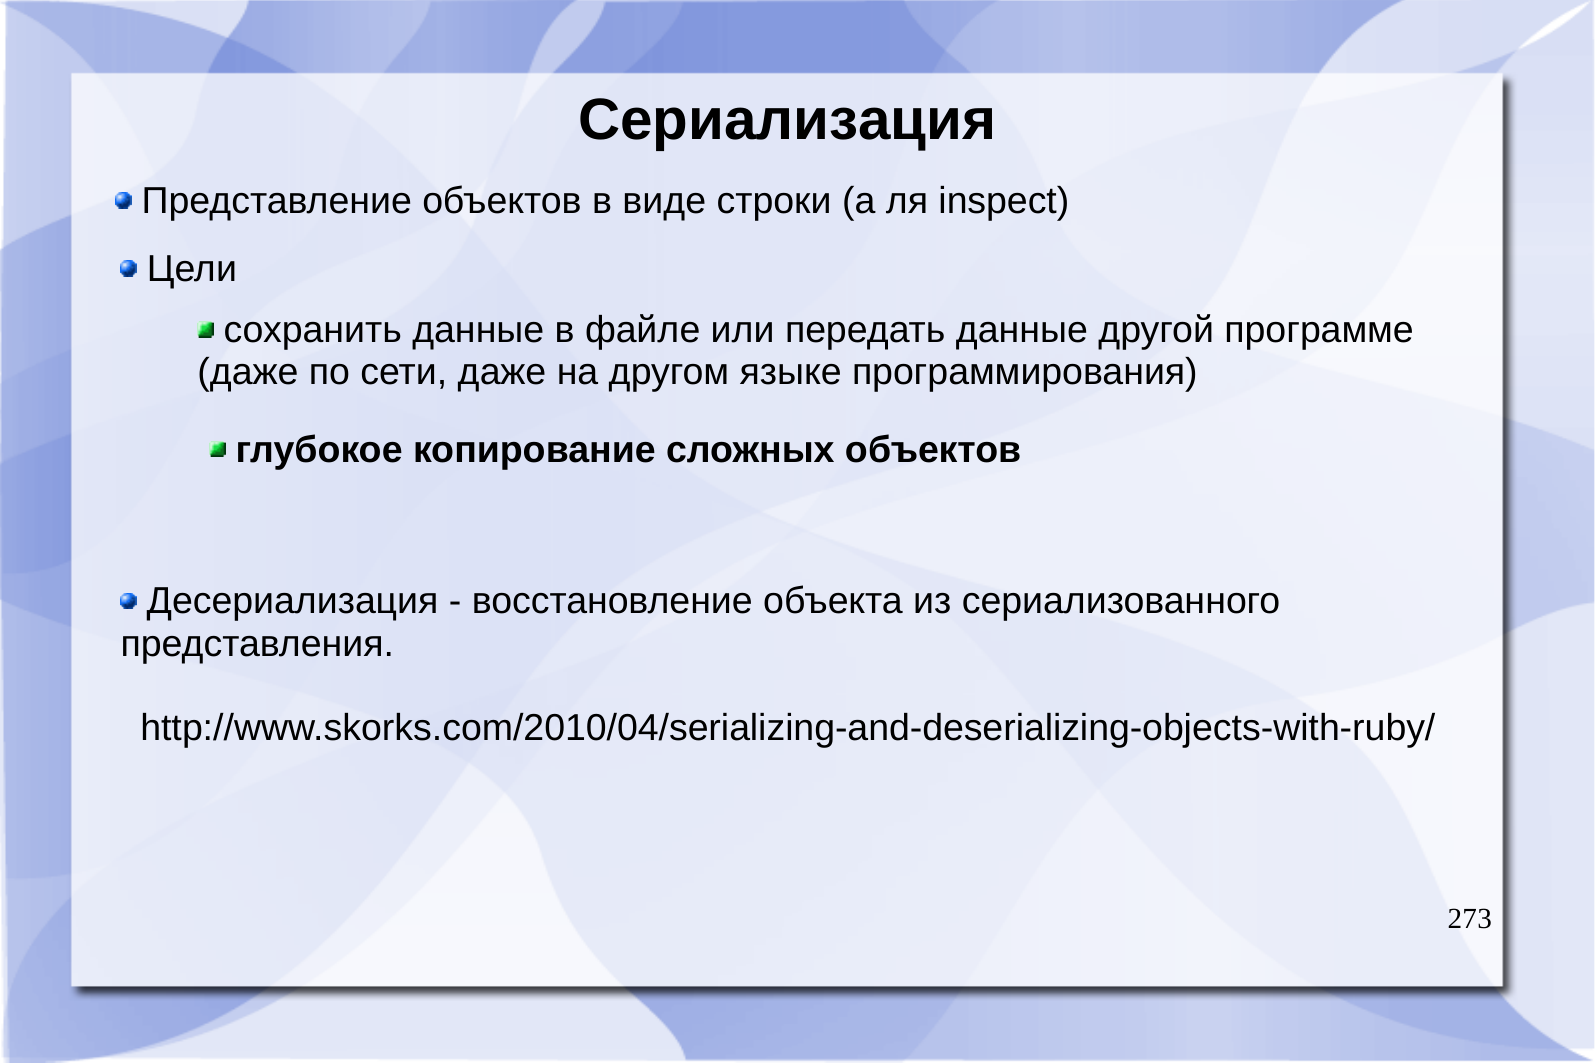

# Сериализация
 Представление объектов в виде строки (а ля inspect)
 Цели
 сохранить данные в файле или передать данные другой программе (даже по сети, даже на другом языке программирования)
 глубокое копирование сложных объектов
 Десериализация - восстановление объекта из сериализованного представления.
http://www.skorks.com/2010/04/serializing-and-deserializing-objects-with-ruby/
273